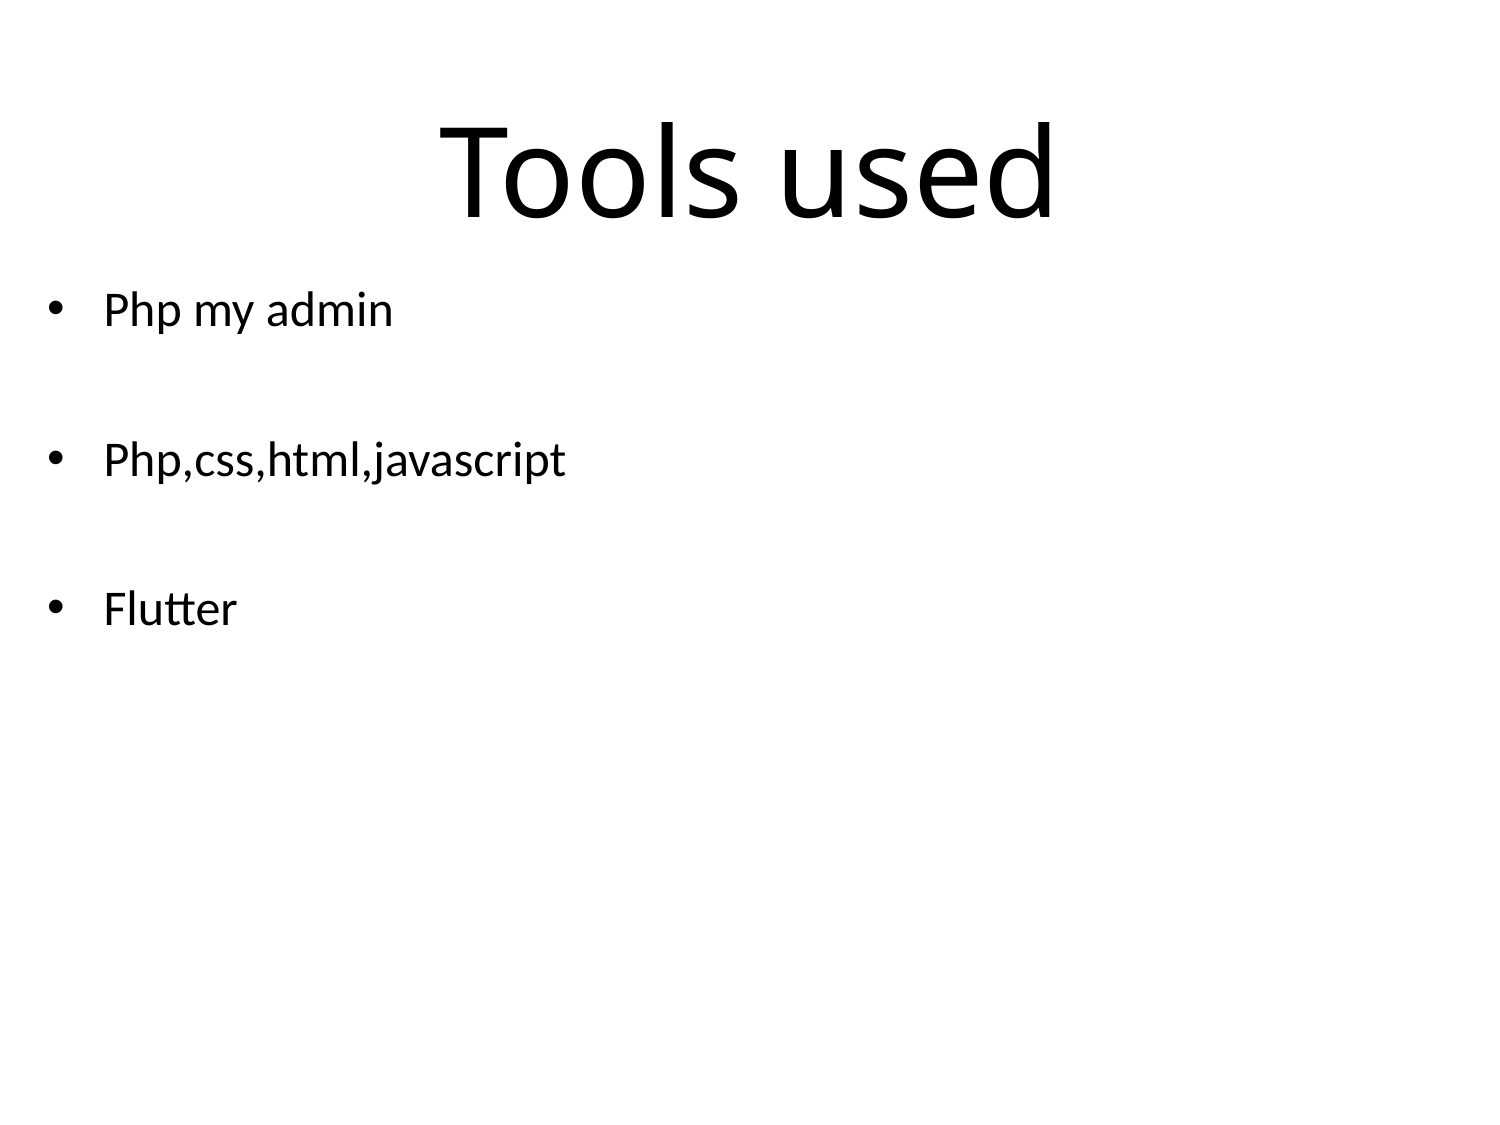

# Tools used
Php my admin
Php,css,html,javascript
Flutter